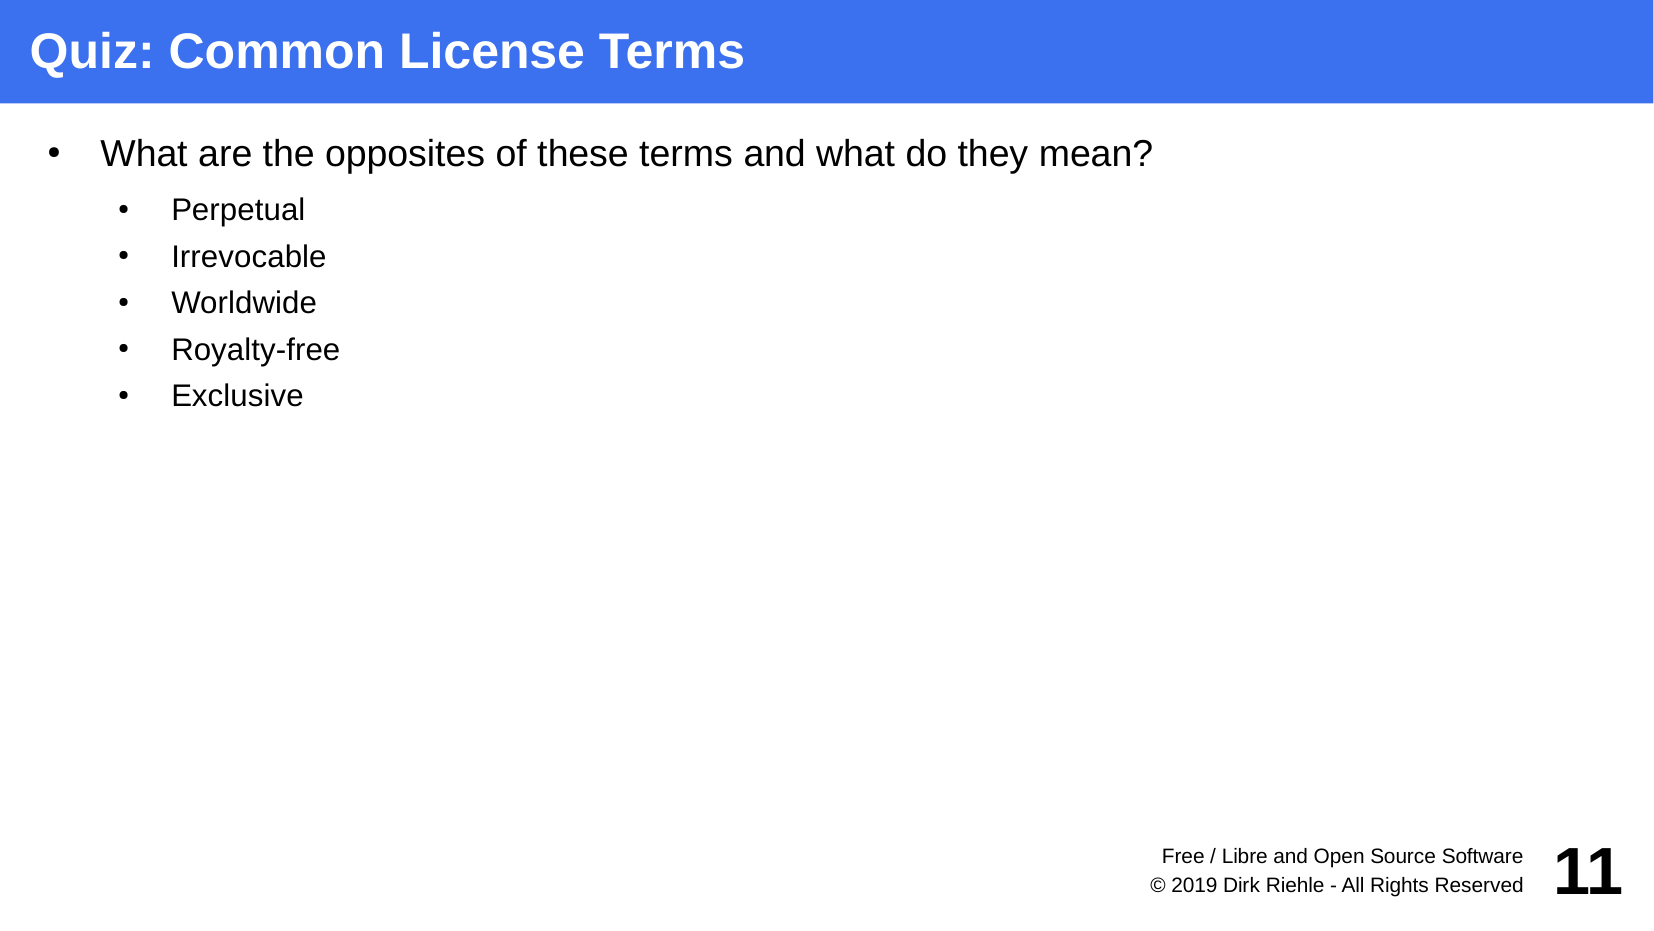

# Quiz: Common License Terms
What are the opposites of these terms and what do they mean?
Perpetual
Irrevocable
Worldwide
Royalty-free
Exclusive
Free / Libre and Open Source Software
11
© 2019 Dirk Riehle - All Rights Reserved